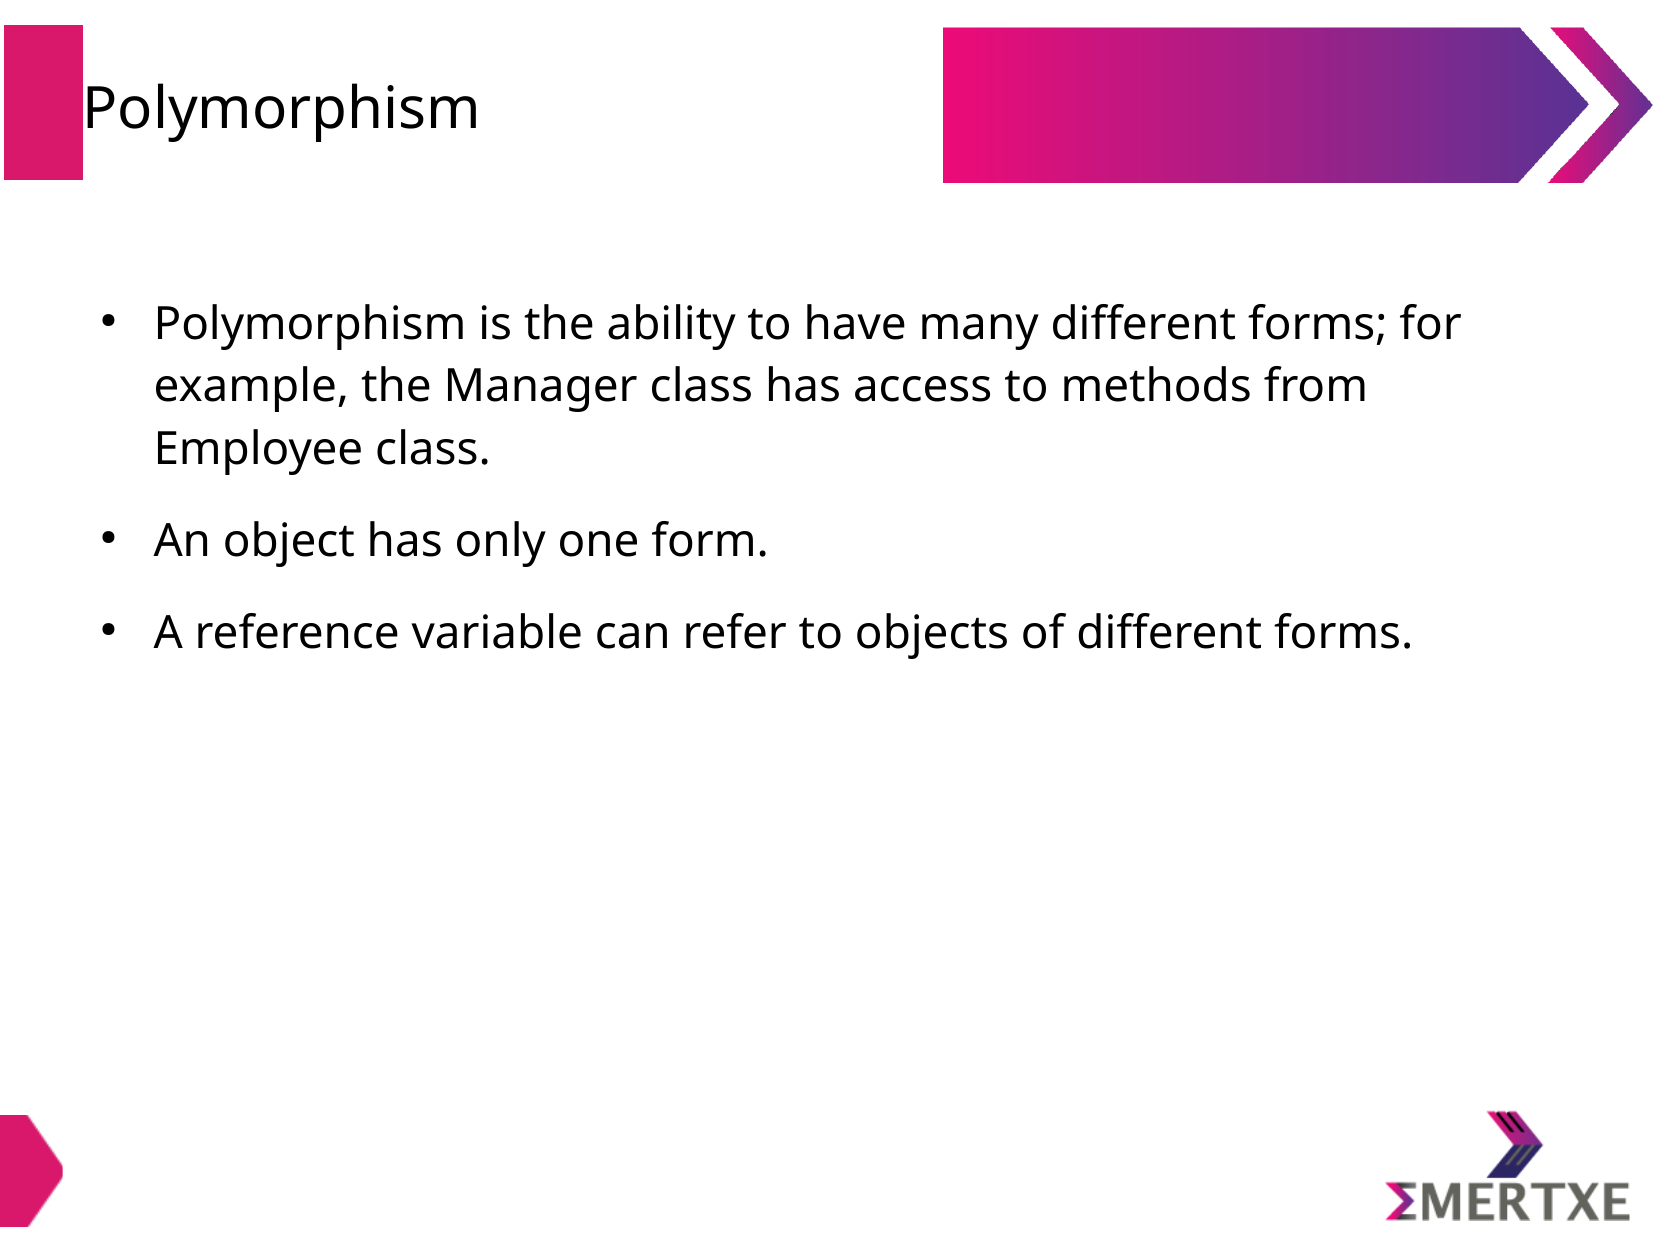

# Polymorphism
Polymorphism is the ability to have many different forms; for example, the Manager class has access to methods from Employee class.
An object has only one form.
A reference variable can refer to objects of different forms.